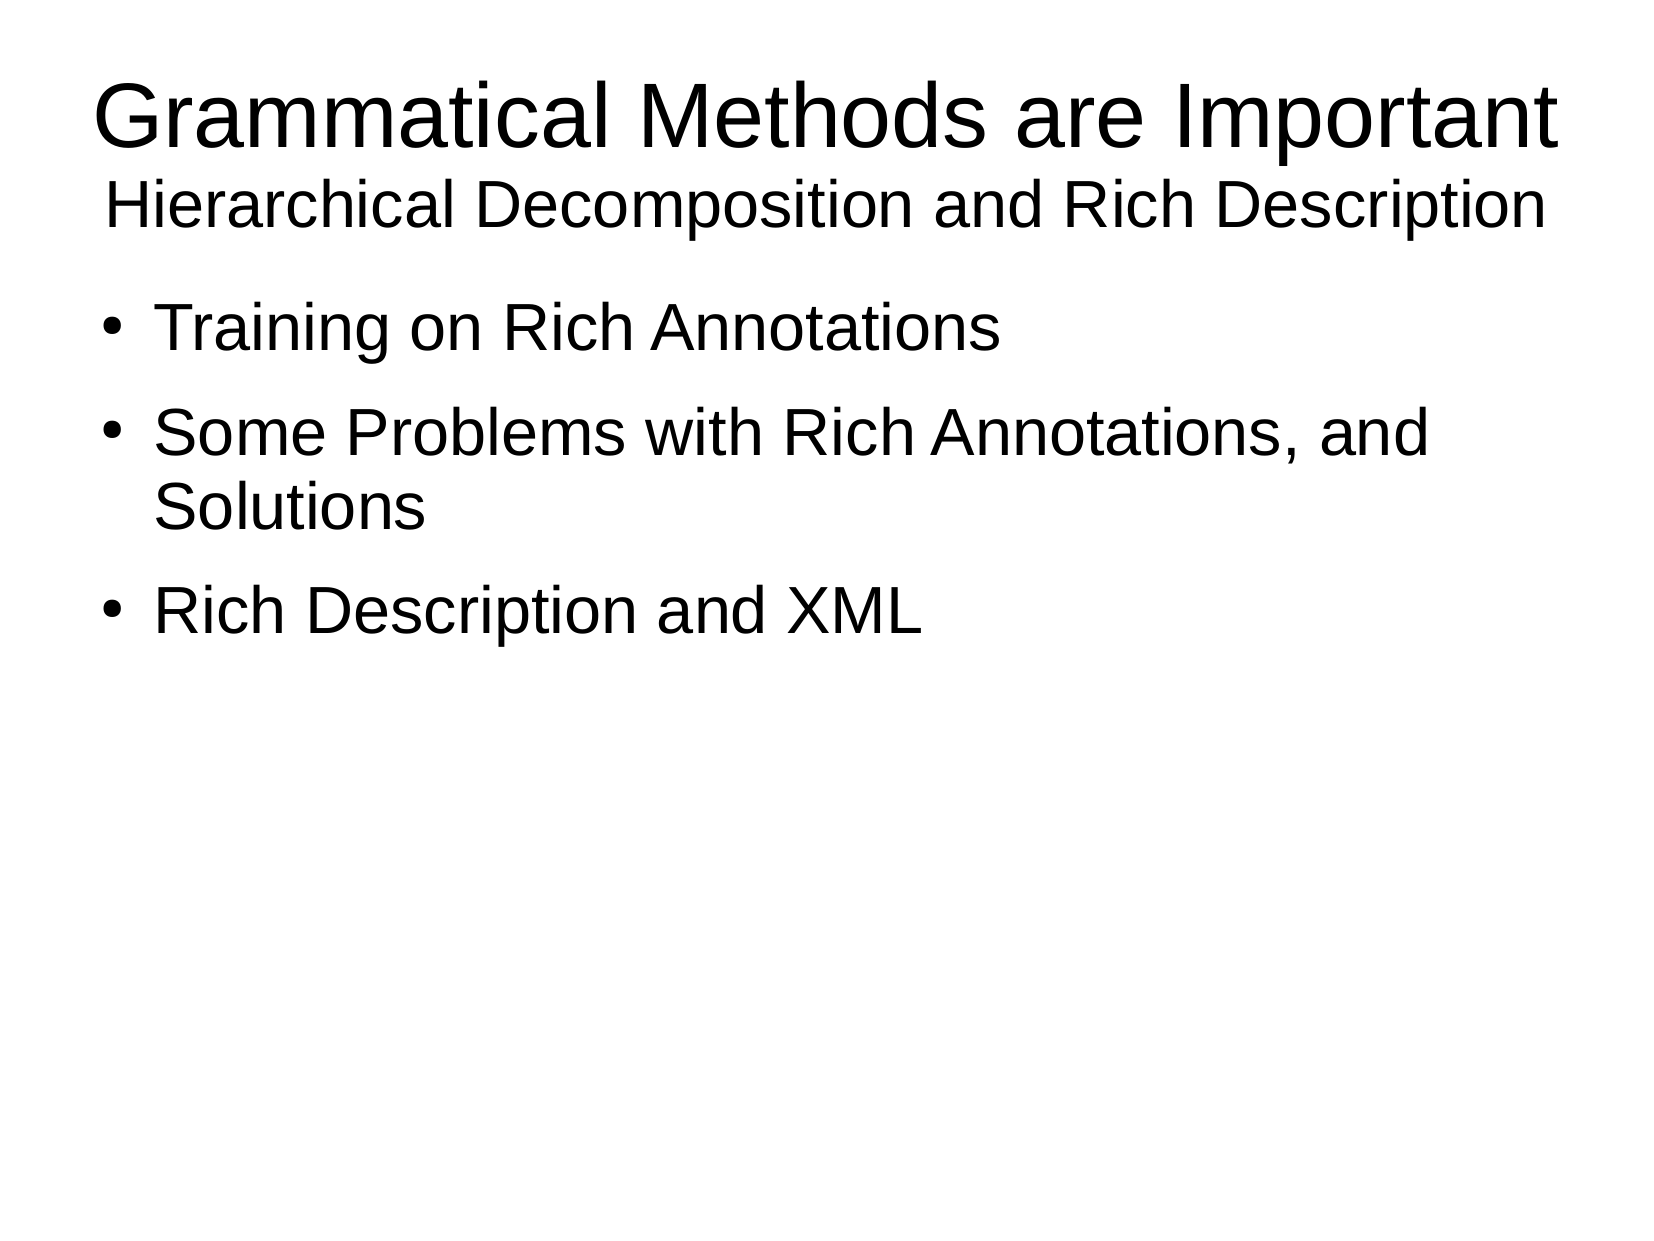

# Grammatical Methods are Important Hierarchical Decomposition and Rich Description
Training on Rich Annotations
Some Problems with Rich Annotations, and Solutions
Rich Description and XML